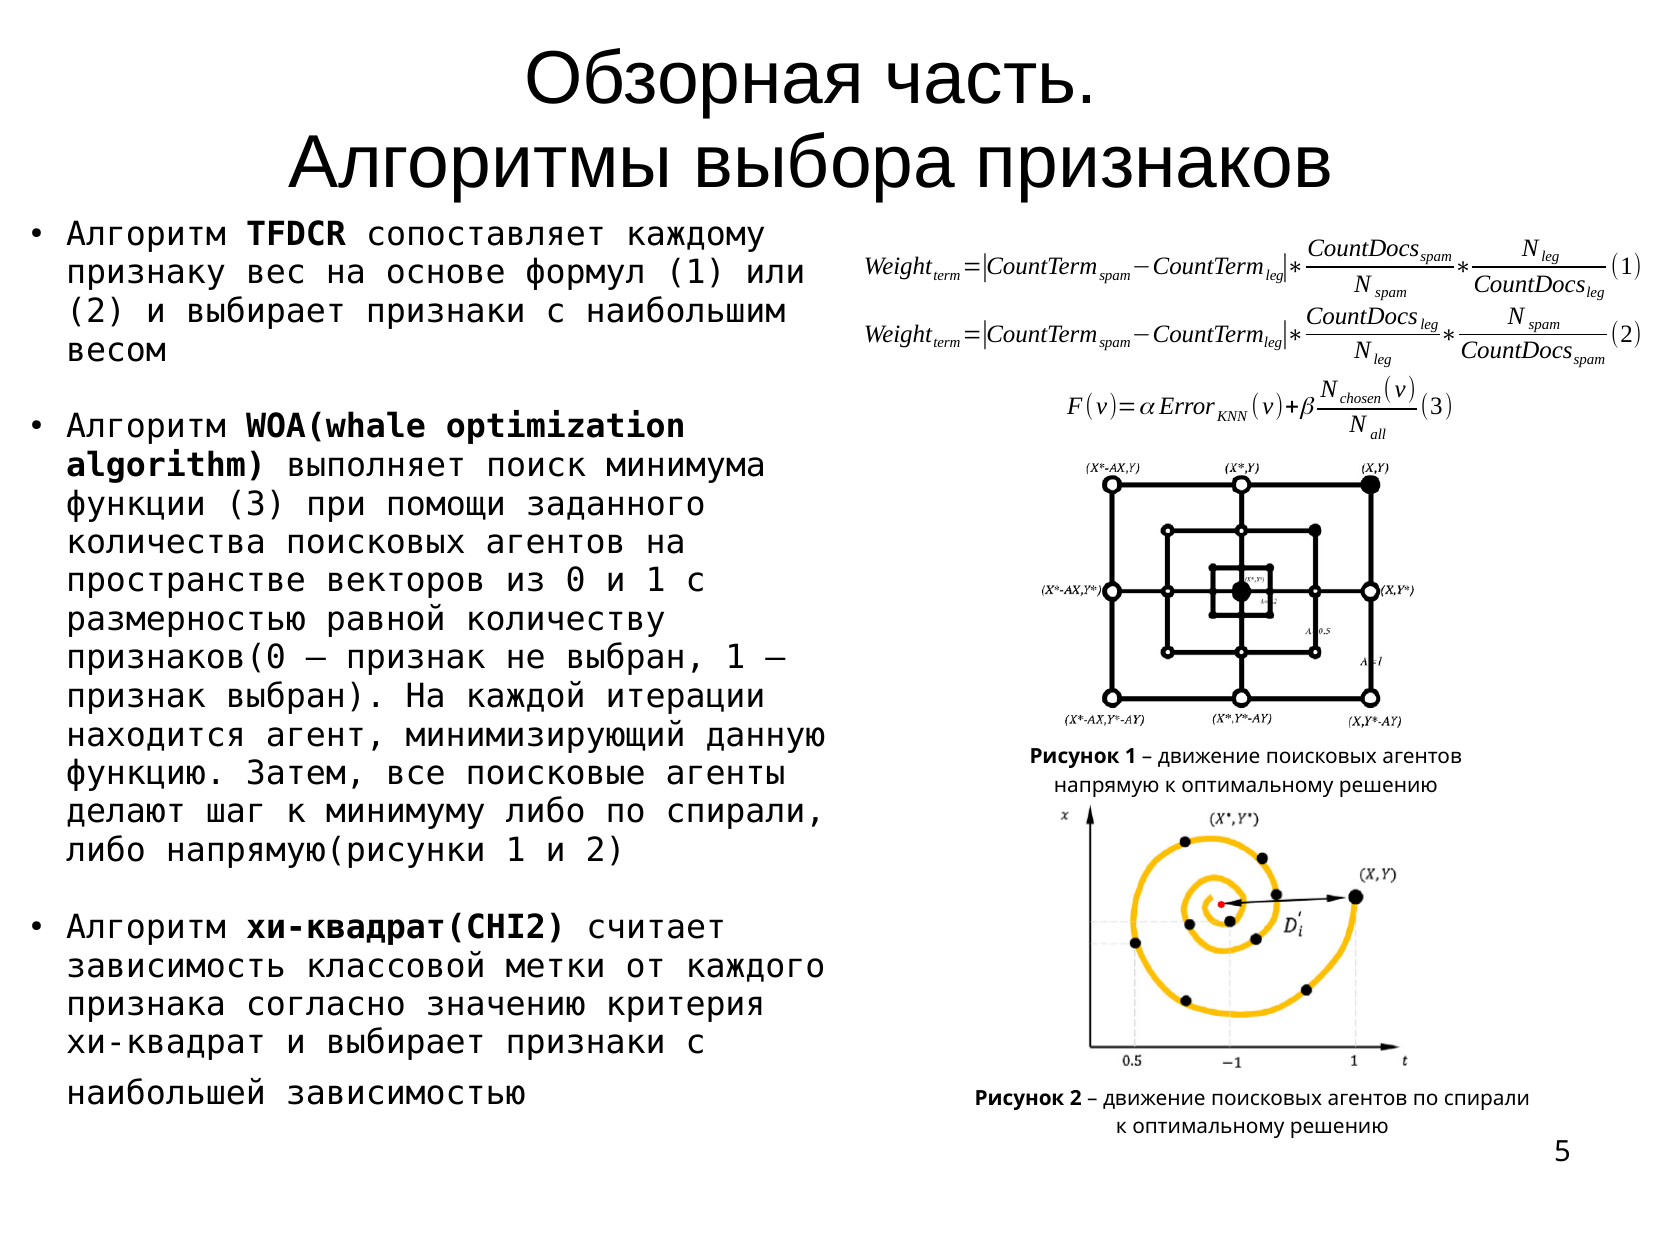

# Обзорная часть. Алгоритмы выбора признаков
Алгоритм TFDCR сопоставляет каждому признаку вес на основе формул (1) или (2) и выбирает признаки с наибольшим весом
Алгоритм WOA(whale optimization algorithm) выполняет поиск минимума функции (3) при помощи заданного количества поисковых агентов на пространстве векторов из 0 и 1 с размерностью равной количеству признаков(0 – признак не выбран, 1 – признак выбран). На каждой итерации находится агент, минимизирующий данную функцию. Затем, все поисковые агенты делают шаг к минимуму либо по спирали, либо напрямую(рисунки 1 и 2)
Алгоритм хи-квадрат(CHI2) считает зависимость классовой метки от каждого признака согласно значению критерия хи-квадрат и выбирает признаки с наибольшей зависимостью
Рисунок 1 – движение поисковых агентов напрямую к оптимальному решению
Рисунок 2 – движение поисковых агентов по спирали к оптимальному решению
5
Москва, 2020 г.